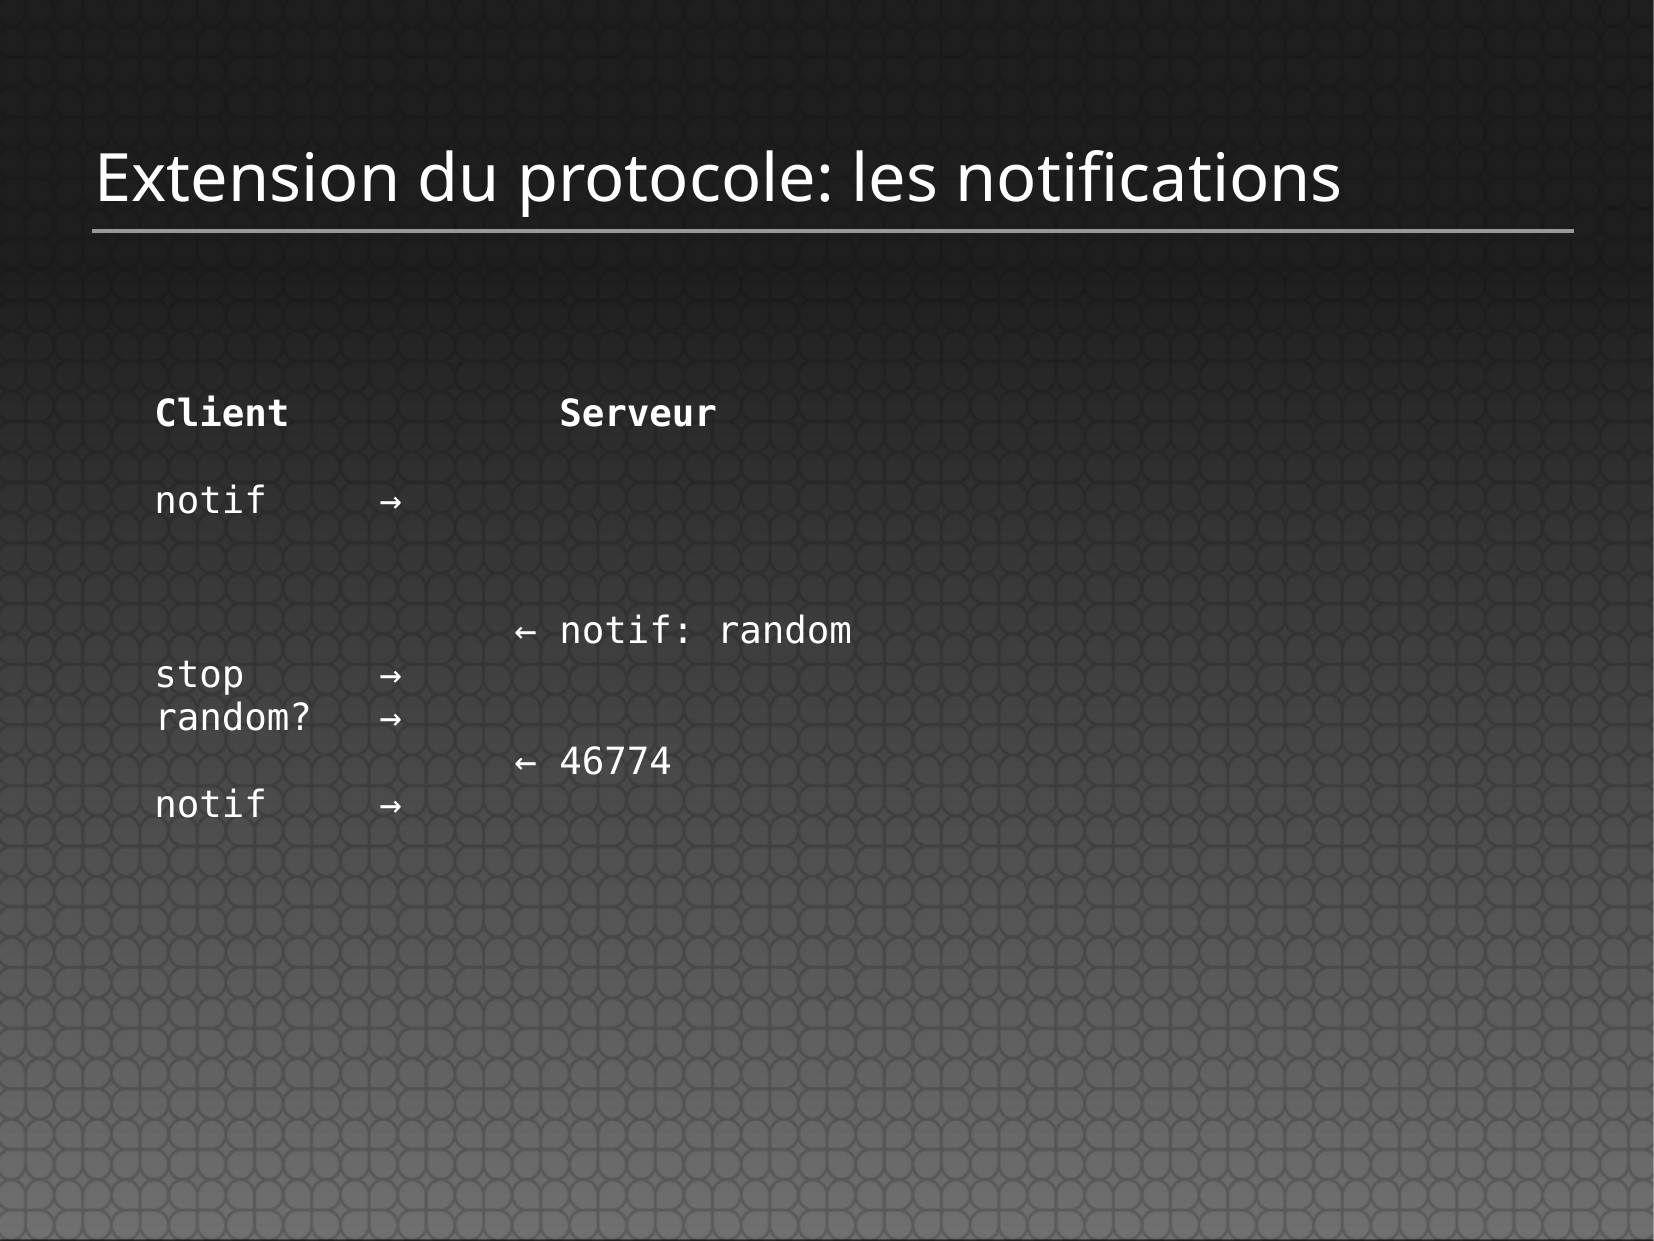

# Extension du protocole: les notifications
 Client Serveur
 notif →
 ← notif: random
 stop →
 random? →
 ← 46774
 notif →